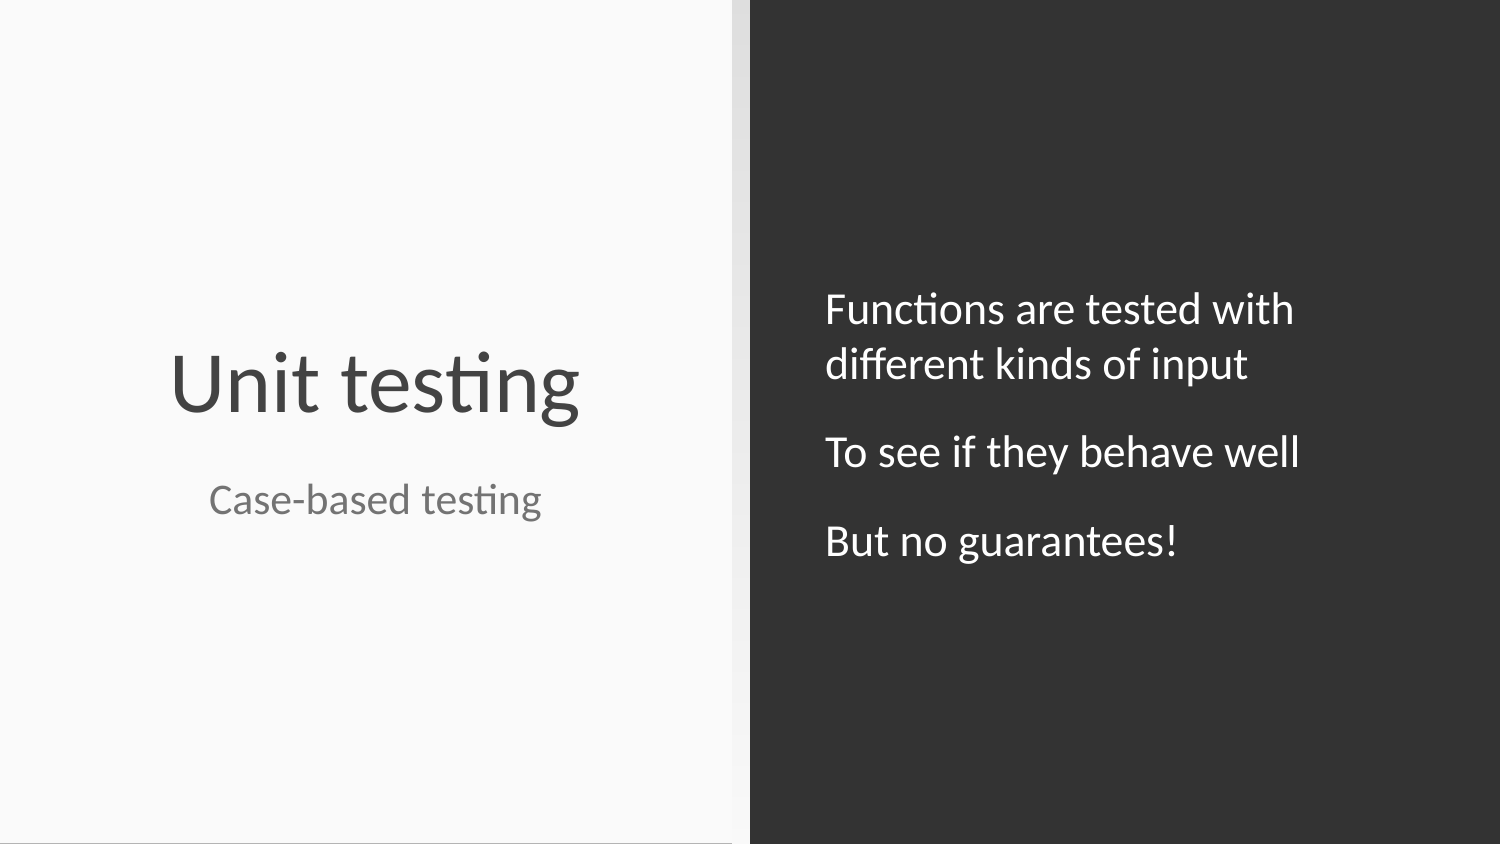

Functions are tested with different kinds of input
To see if they behave well
But no guarantees!
# Unit testing
Case-based testing